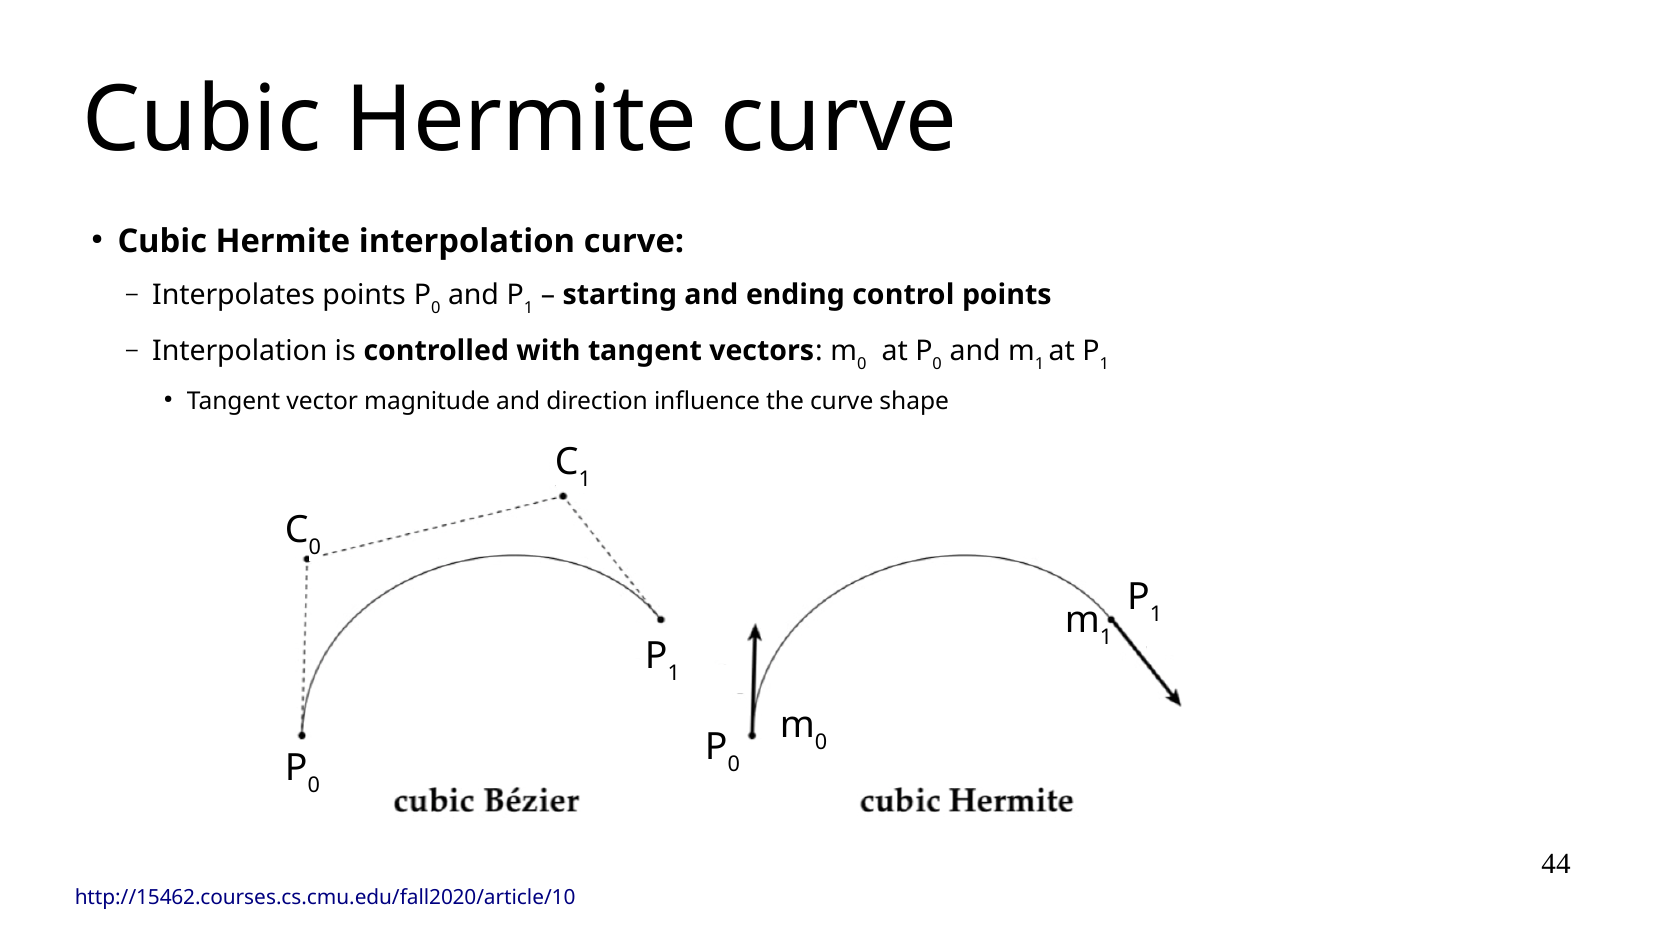

# Cubic Hermite curve
Cubic Hermite interpolation curve:
Interpolates points P0 and P1 – starting and ending control points
Interpolation is controlled with tangent vectors: m0 at P0 and m1 at P1
Tangent vector magnitude and direction influence the curve shape
C1
C0
P1
m1
P1
m0
P0
P0
44
http://15462.courses.cs.cmu.edu/fall2020/article/10